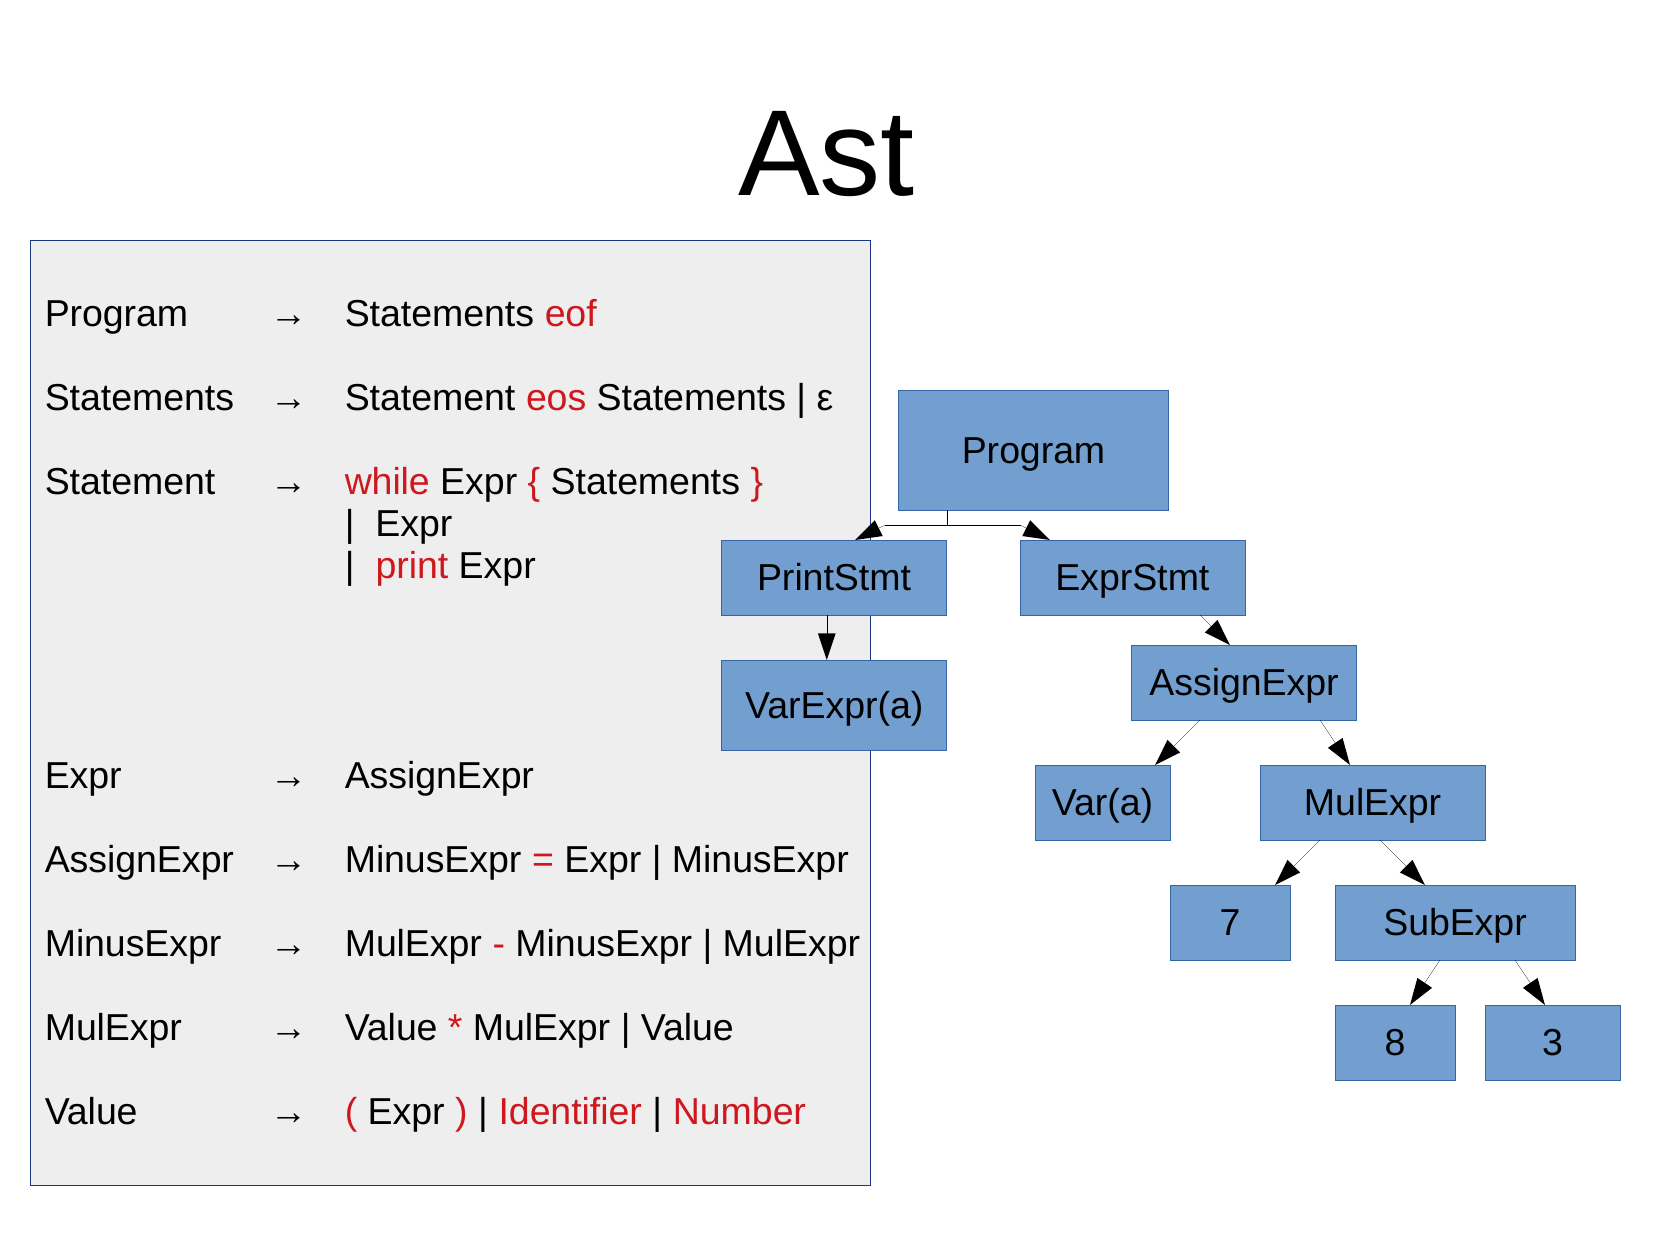

# Ast
Program		→	Statements eof
Statements	→	Statement eos Statements | ε
Statement	→	while Expr { Statements }
 			| Expr
 			| print Expr
Expr		→	AssignExpr
AssignExpr	→	MinusExpr = Expr | MinusExpr
MinusExpr	→	MulExpr - MinusExpr | MulExpr
MulExpr		→	Value * MulExpr | Value
Value 		→	( Expr ) | Identifier | Number
Program
PrintStmt
ExprStmt
AssignExpr
VarExpr(a)
Var(a)
MulExpr
7
SubExpr
8
3